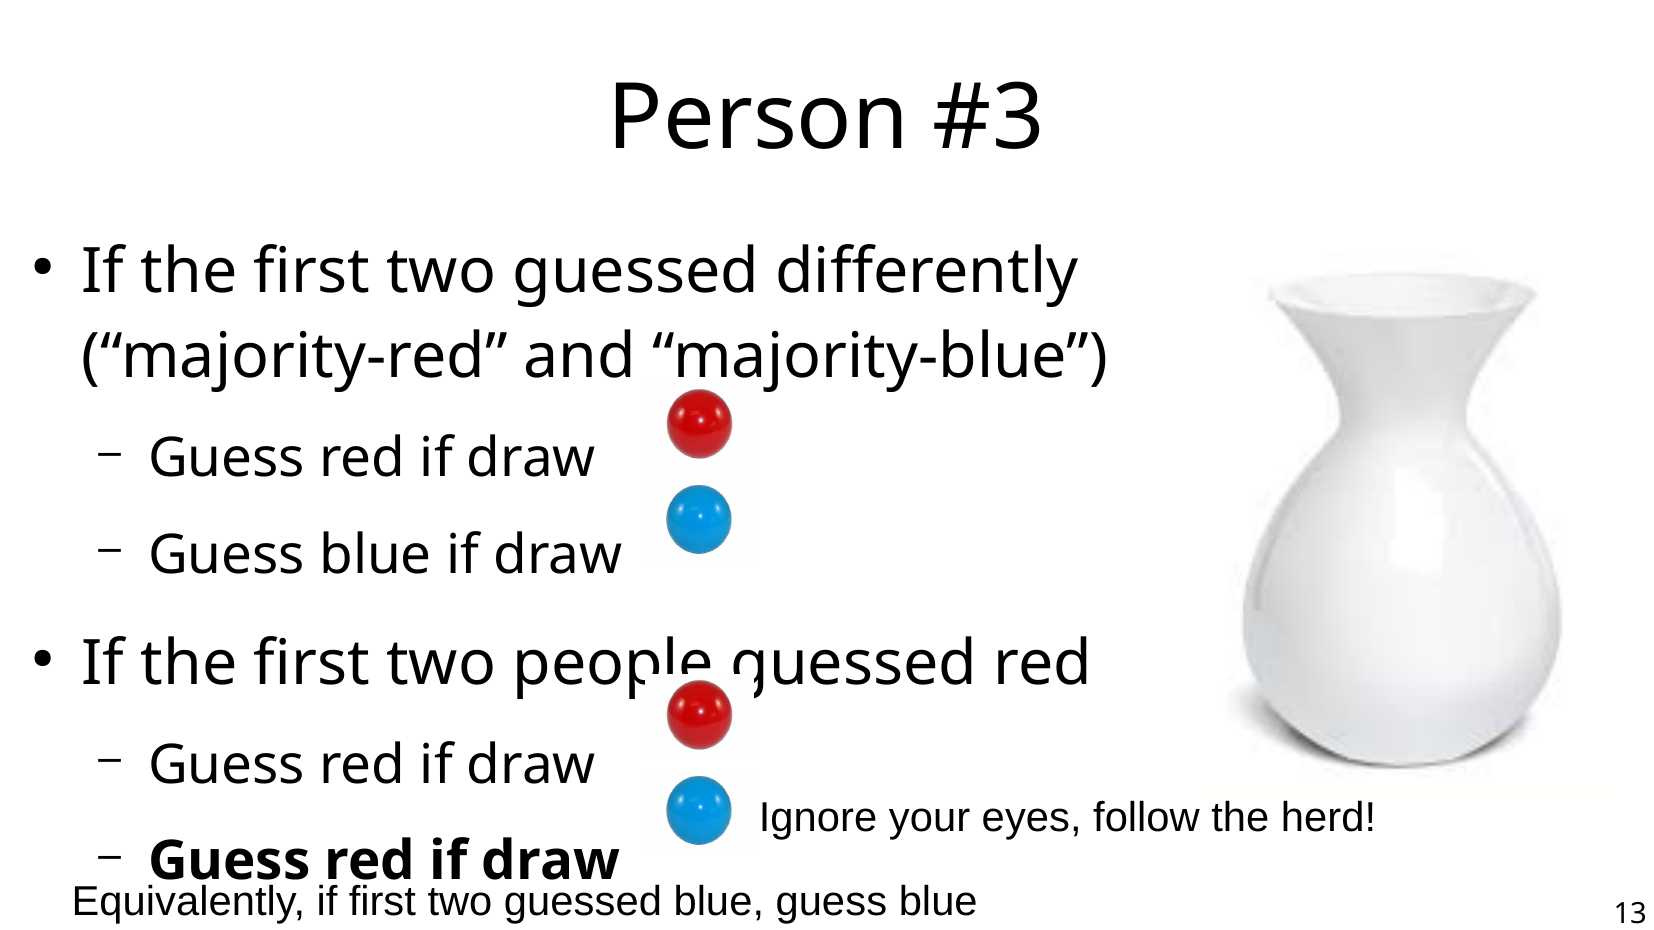

# Person #3
If the first two guessed differently (“majority-red” and “majority-blue”)
Guess red if draw
Guess blue if draw
If the first two people guessed red
Guess red if draw
Guess red if draw
Ignore your eyes, follow the herd!
Equivalently, if first two guessed blue, guess blue
13